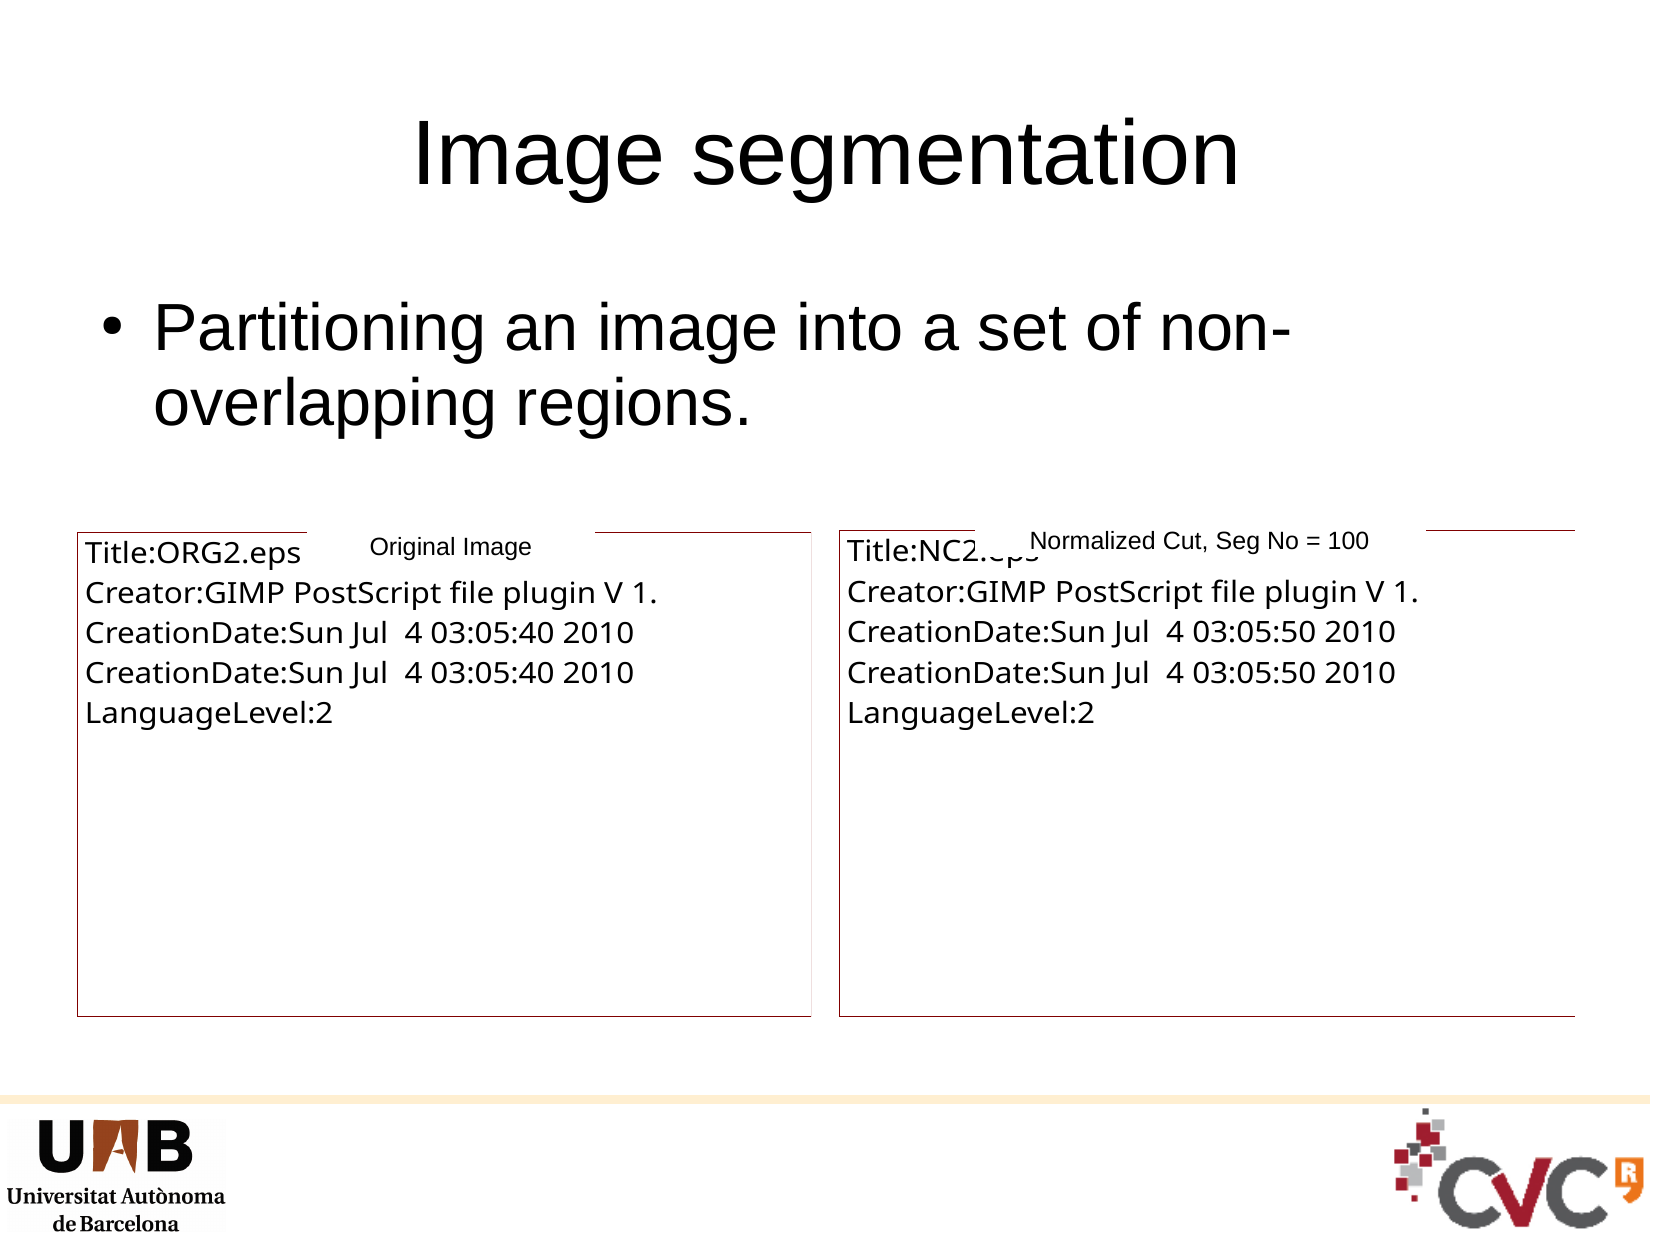

# Image segmentation
Partitioning an image into a set of non-overlapping regions.
Normalized Cut, Seg No = 100
Original Image